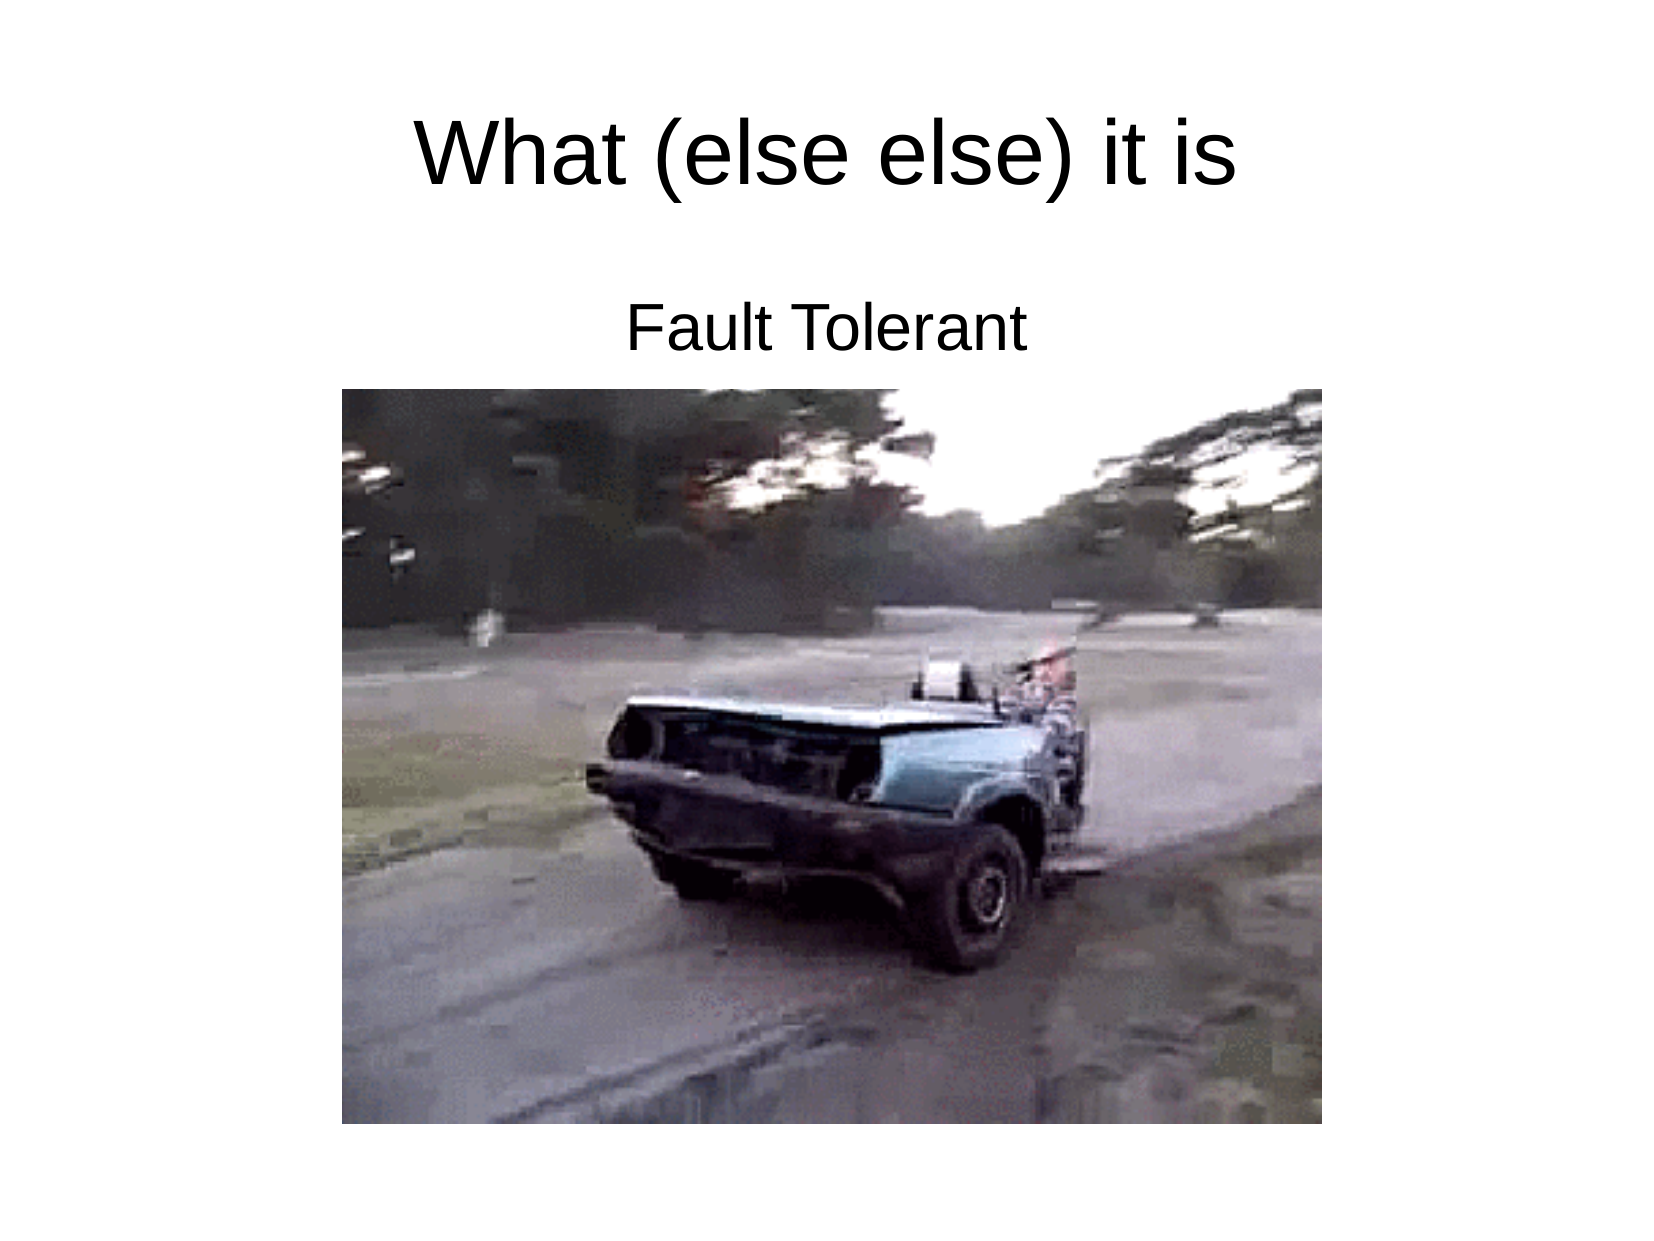

# What (else else) it is
Fault Tolerant